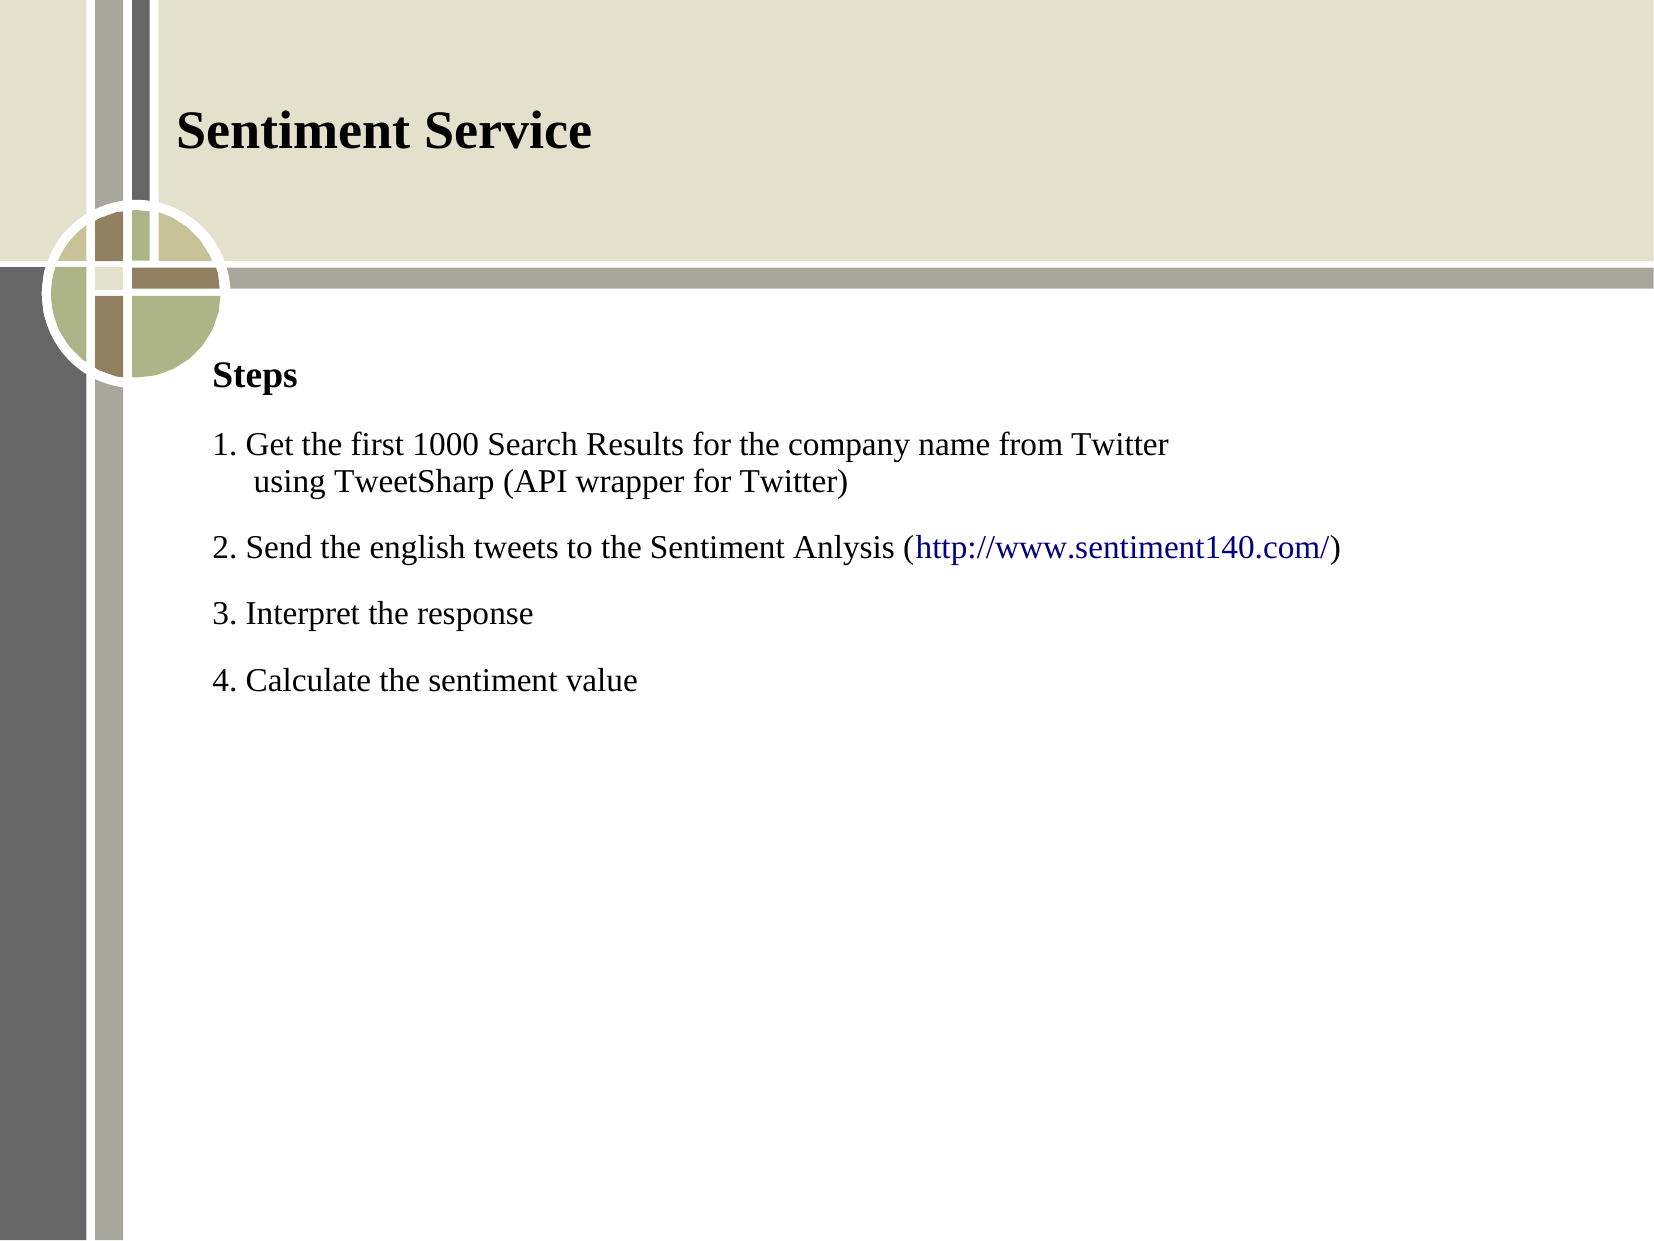

Sentiment Service
# Steps
1. Get the first 1000 Search Results for the company name from Twitter
 using TweetSharp (API wrapper for Twitter)
2. Send the english tweets to the Sentiment Anlysis (http://www.sentiment140.com/)
3. Interpret the response
4. Calculate the sentiment value